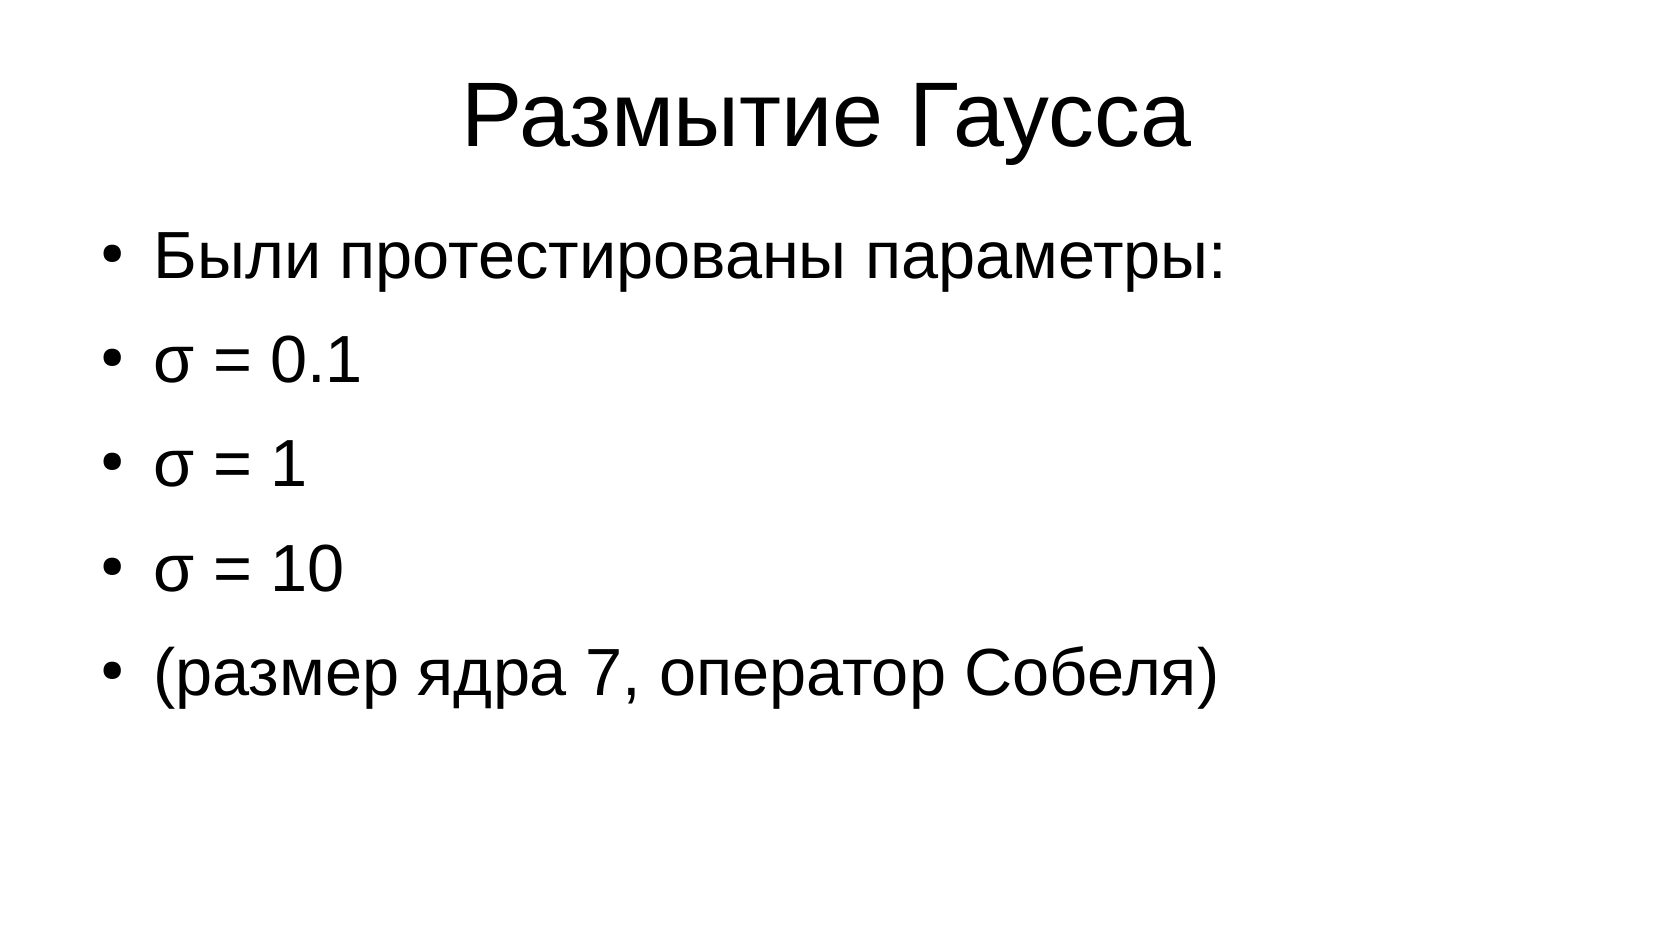

# Размытие Гаусса
Были протестированы параметры:
σ = 0.1
σ = 1
σ = 10
(размер ядра 7, оператор Собеля)